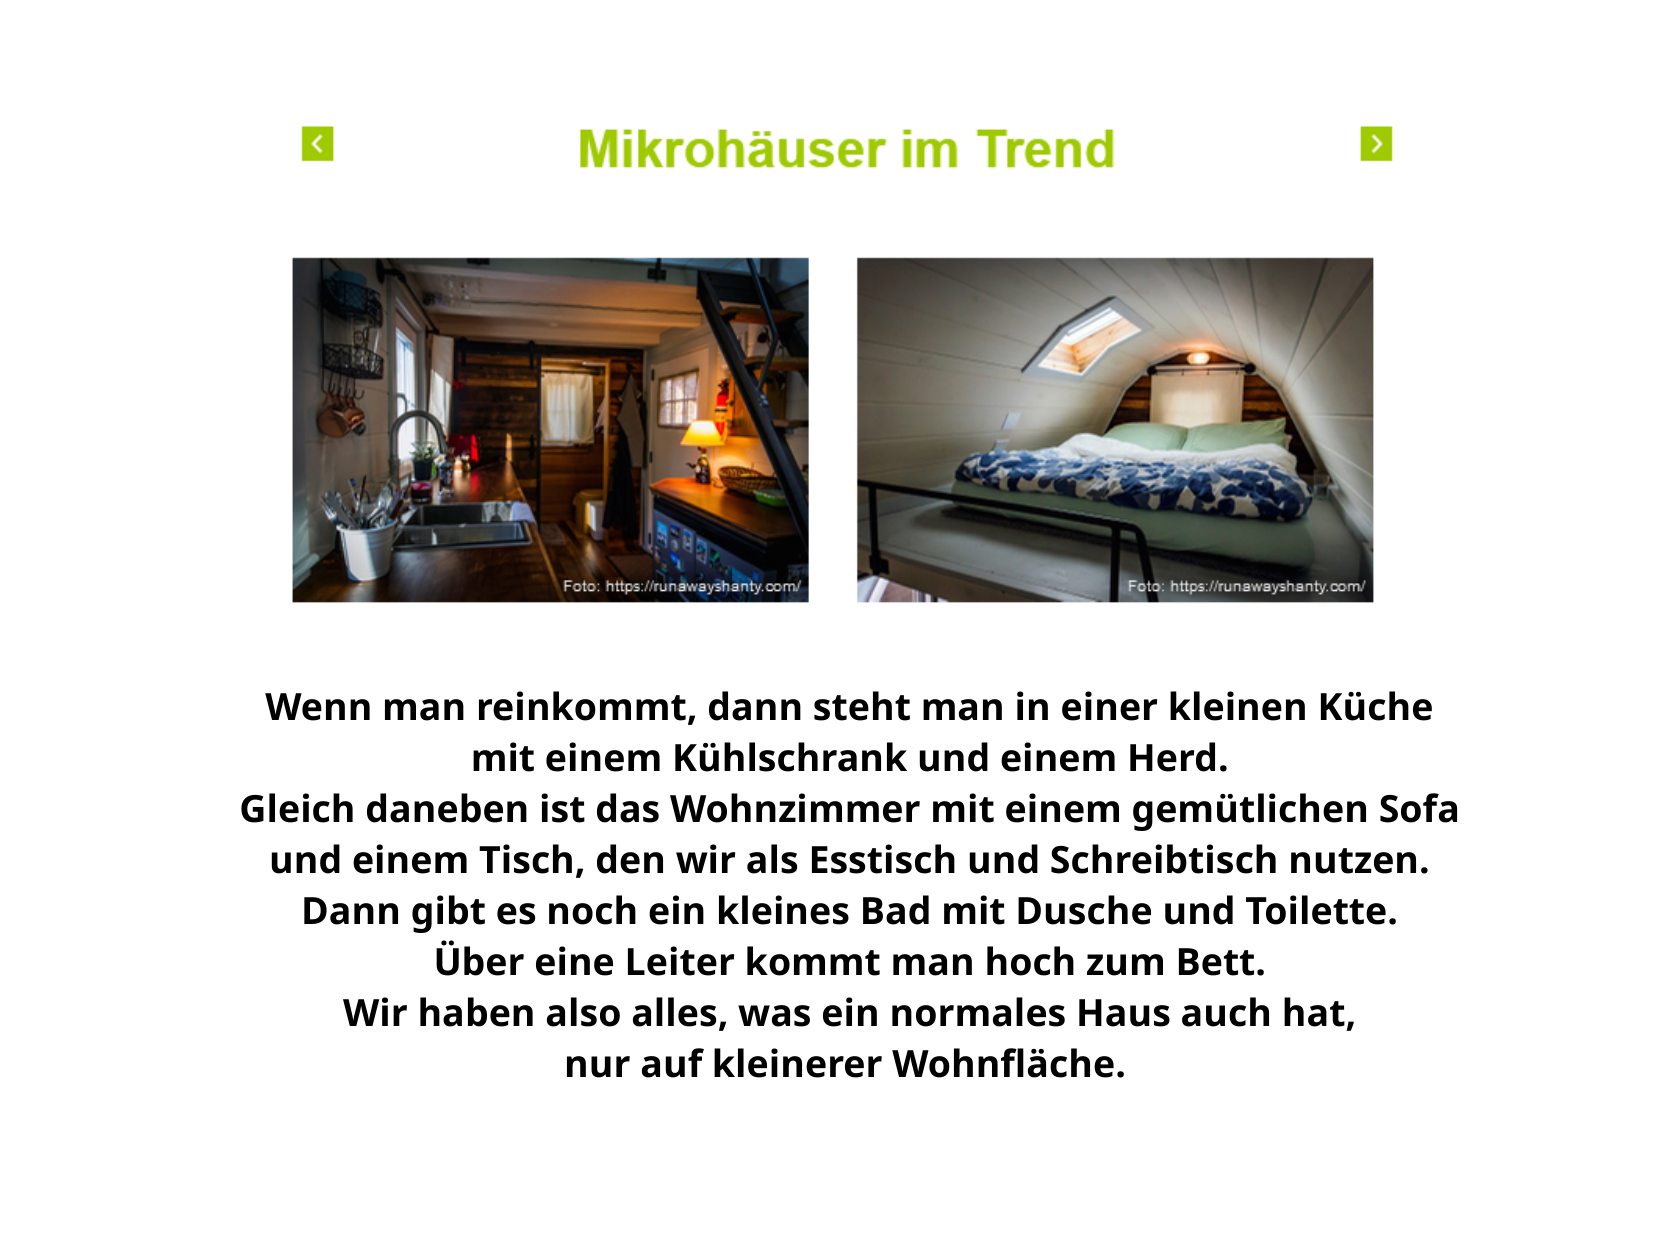

#
Wenn man reinkommt, dann steht man in einer kleinen Küche
mit einem Kühlschrank und einem Herd.
Gleich daneben ist das Wohnzimmer mit einem gemütlichen Sofa
und einem Tisch, den wir als Esstisch und Schreibtisch nutzen.
Dann gibt es noch ein kleines Bad mit Dusche und Toilette.
Über eine Leiter kommt man hoch zum Bett.
Wir haben also alles, was ein normales Haus auch hat,
nur auf kleinerer Wohnfläche.